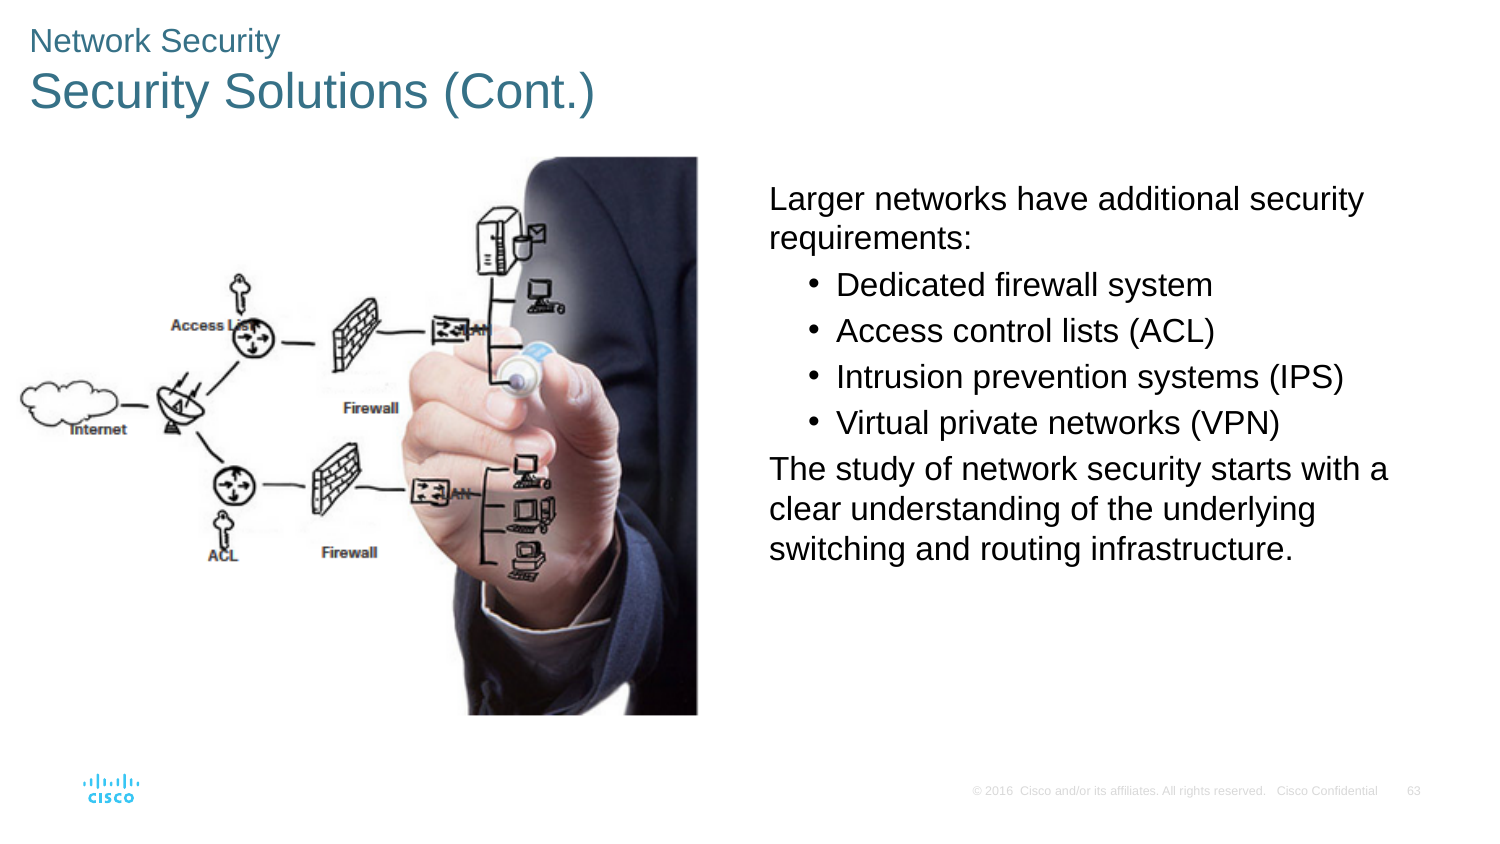

# Network Security Security Solutions (Cont.)
Larger networks have additional security requirements:
Dedicated firewall system
Access control lists (ACL)
Intrusion prevention systems (IPS)
Virtual private networks (VPN)
The study of network security starts with a clear understanding of the underlying switching and routing infrastructure.